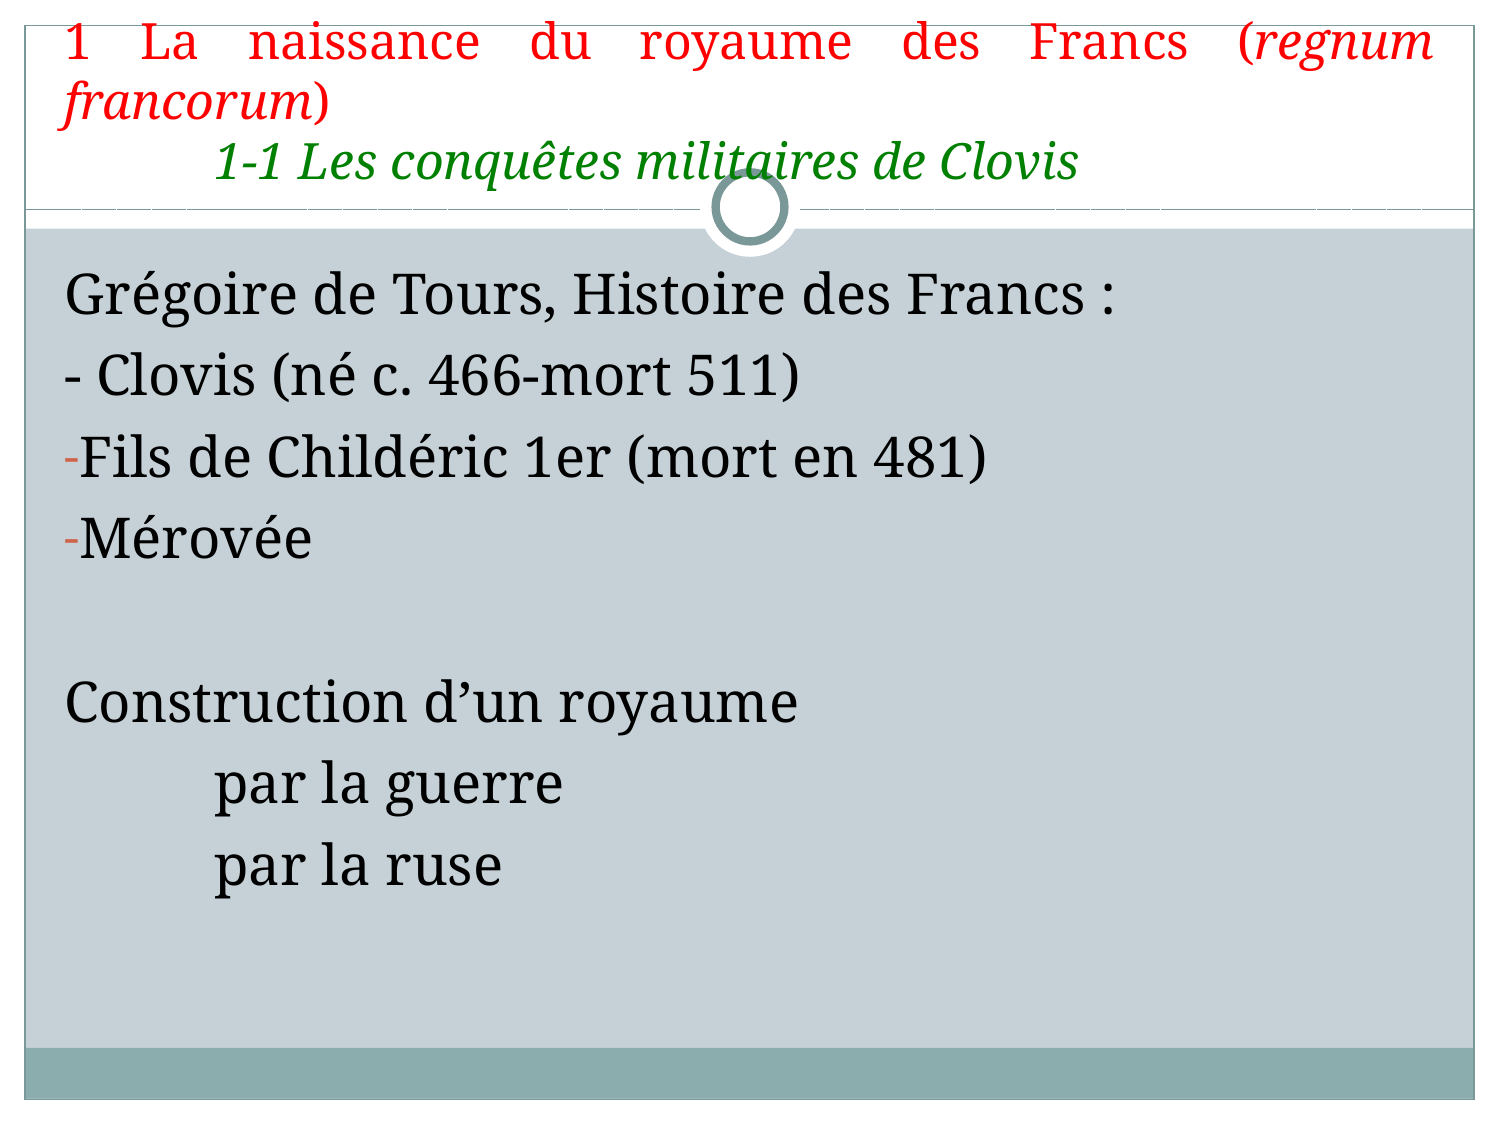

# 1 La naissance du royaume des Francs (regnum francorum) 1-1 Les conquêtes militaires de Clovis
Grégoire de Tours, Histoire des Francs :
- Clovis (né c. 466-mort 511)
Fils de Childéric 1er (mort en 481)
Mérovée
Construction d’un royaume
	par la guerre
	par la ruse